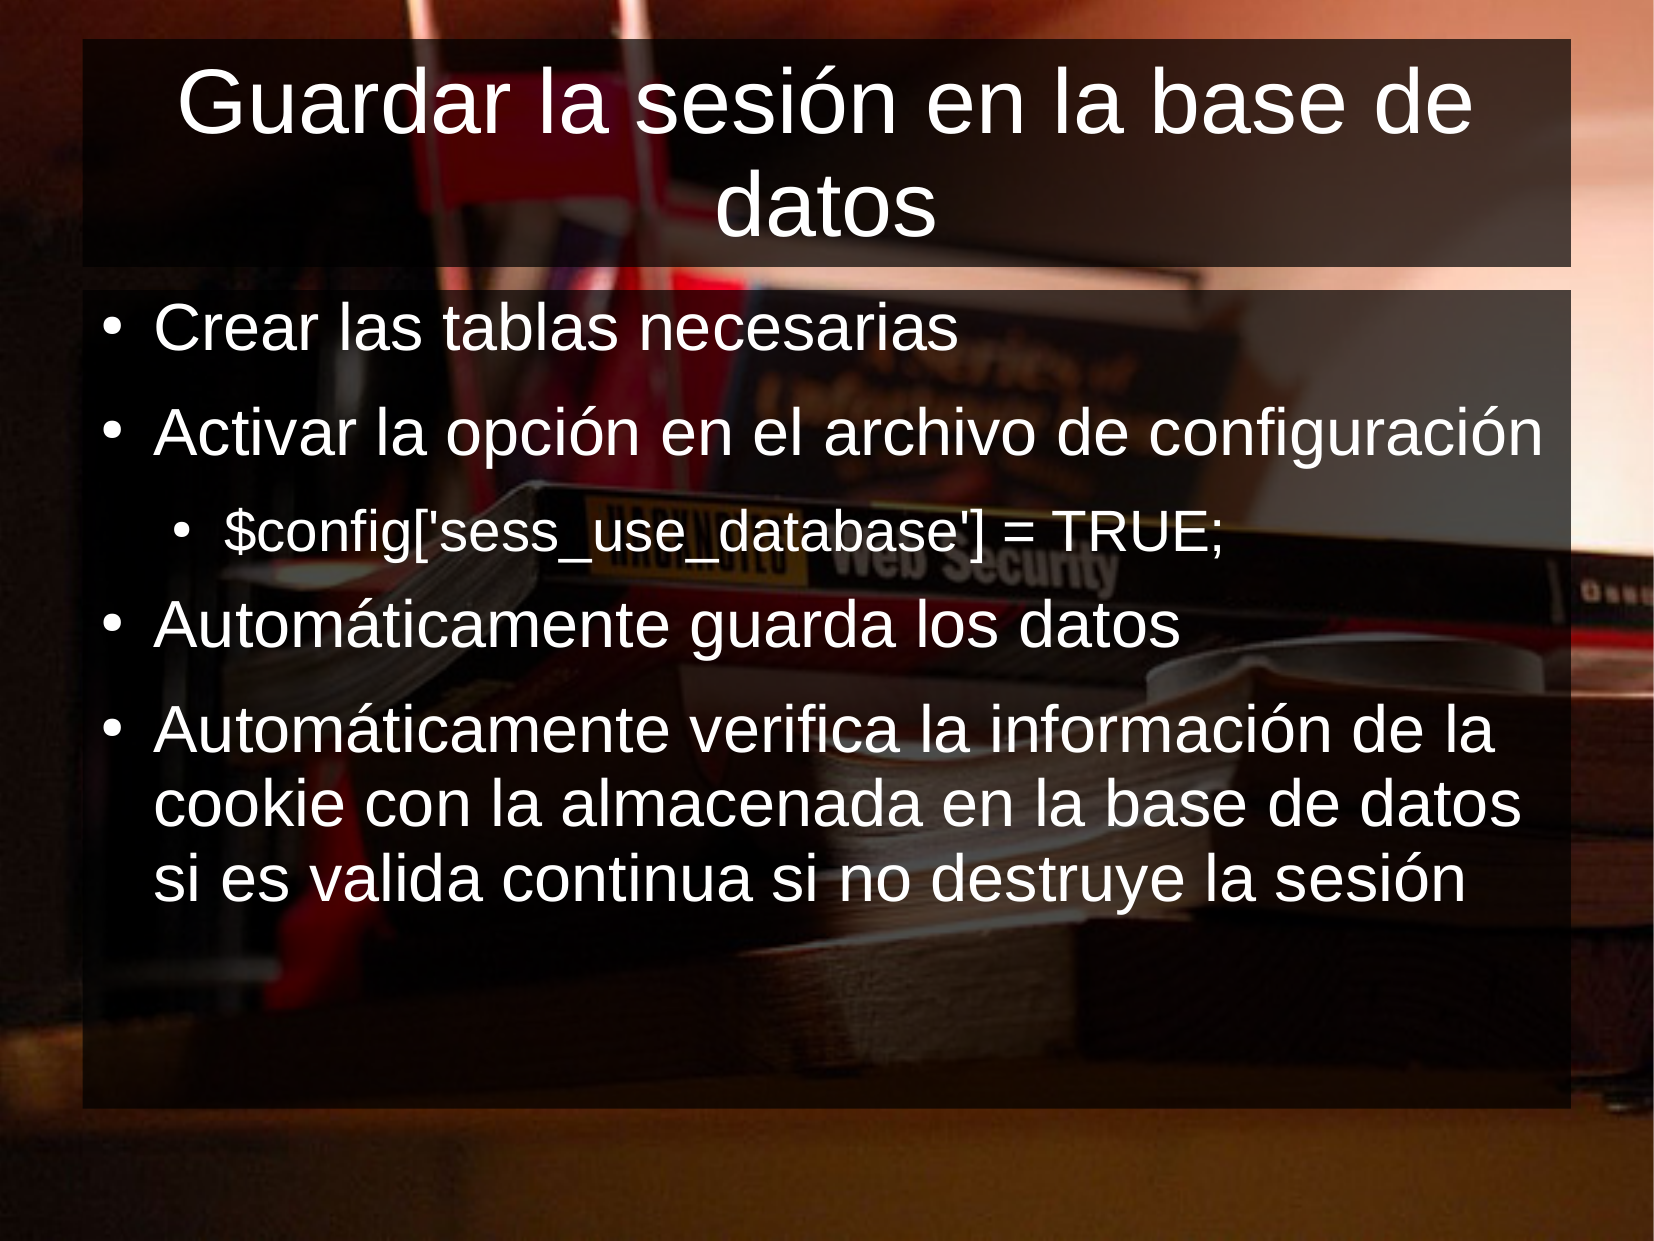

# Guardar la sesión en la base de datos
Crear las tablas necesarias
Activar la opción en el archivo de configuración
$config['sess_use_database'] = TRUE;
Automáticamente guarda los datos
Automáticamente verifica la información de la cookie con la almacenada en la base de datos si es valida continua si no destruye la sesión